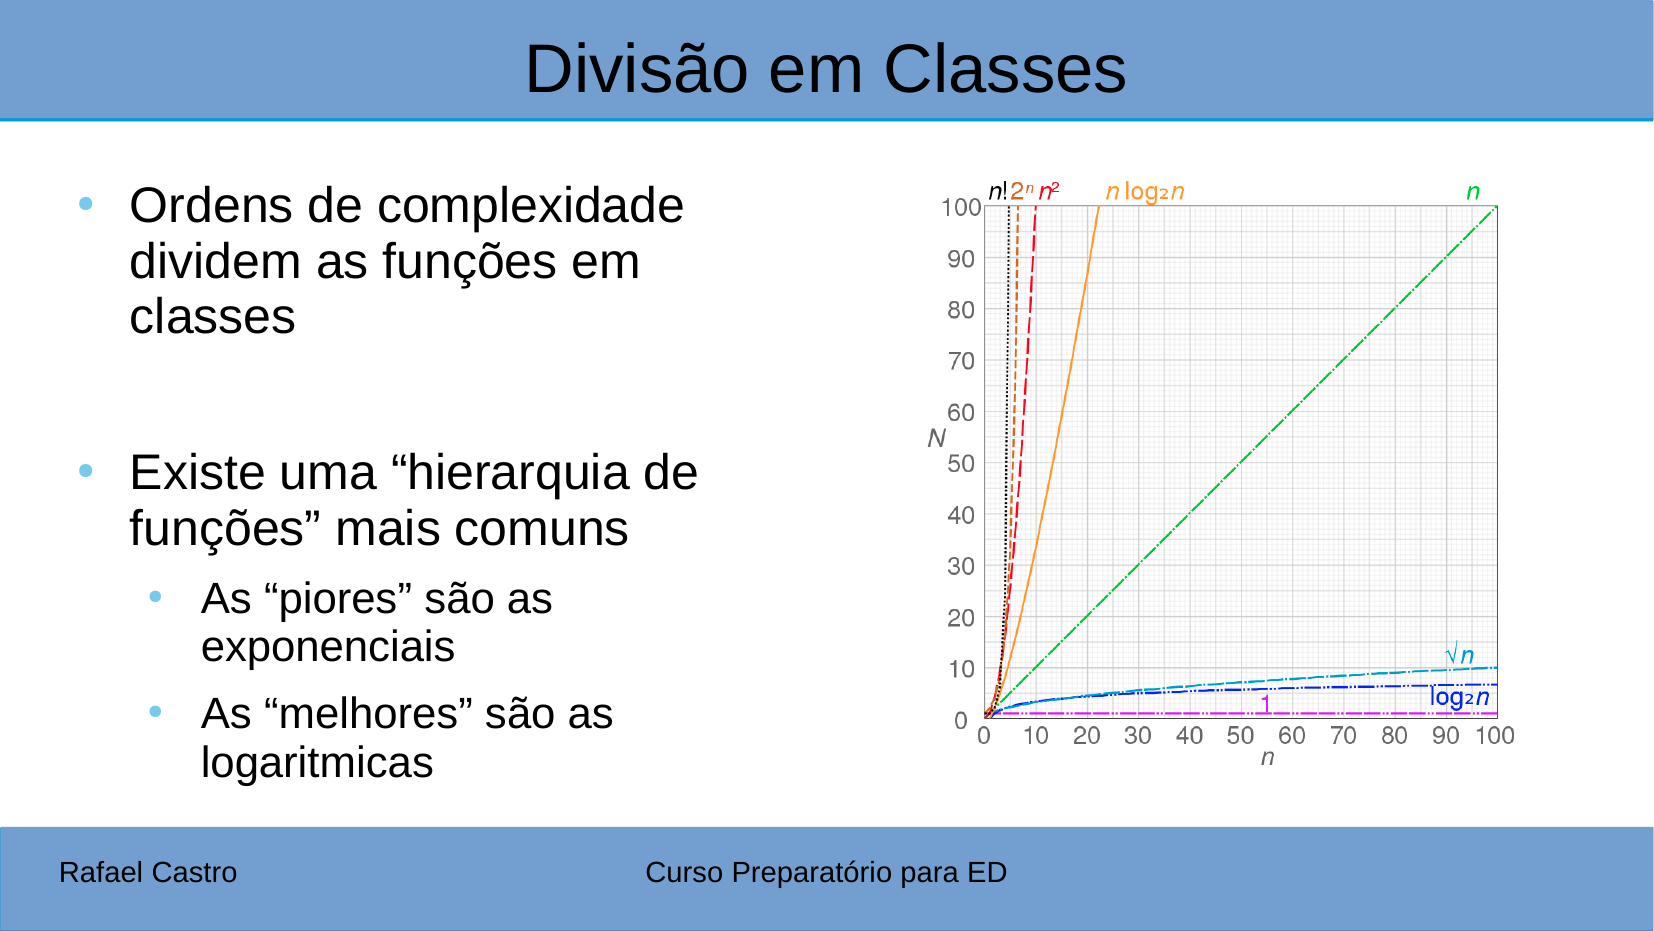

# Divisão em Classes
Ordens de complexidade dividem as funções em classes
Existe uma “hierarquia de funções” mais comuns
As “piores” são as exponenciais
As “melhores” são as logaritmicas
Curso Preparatório para ED